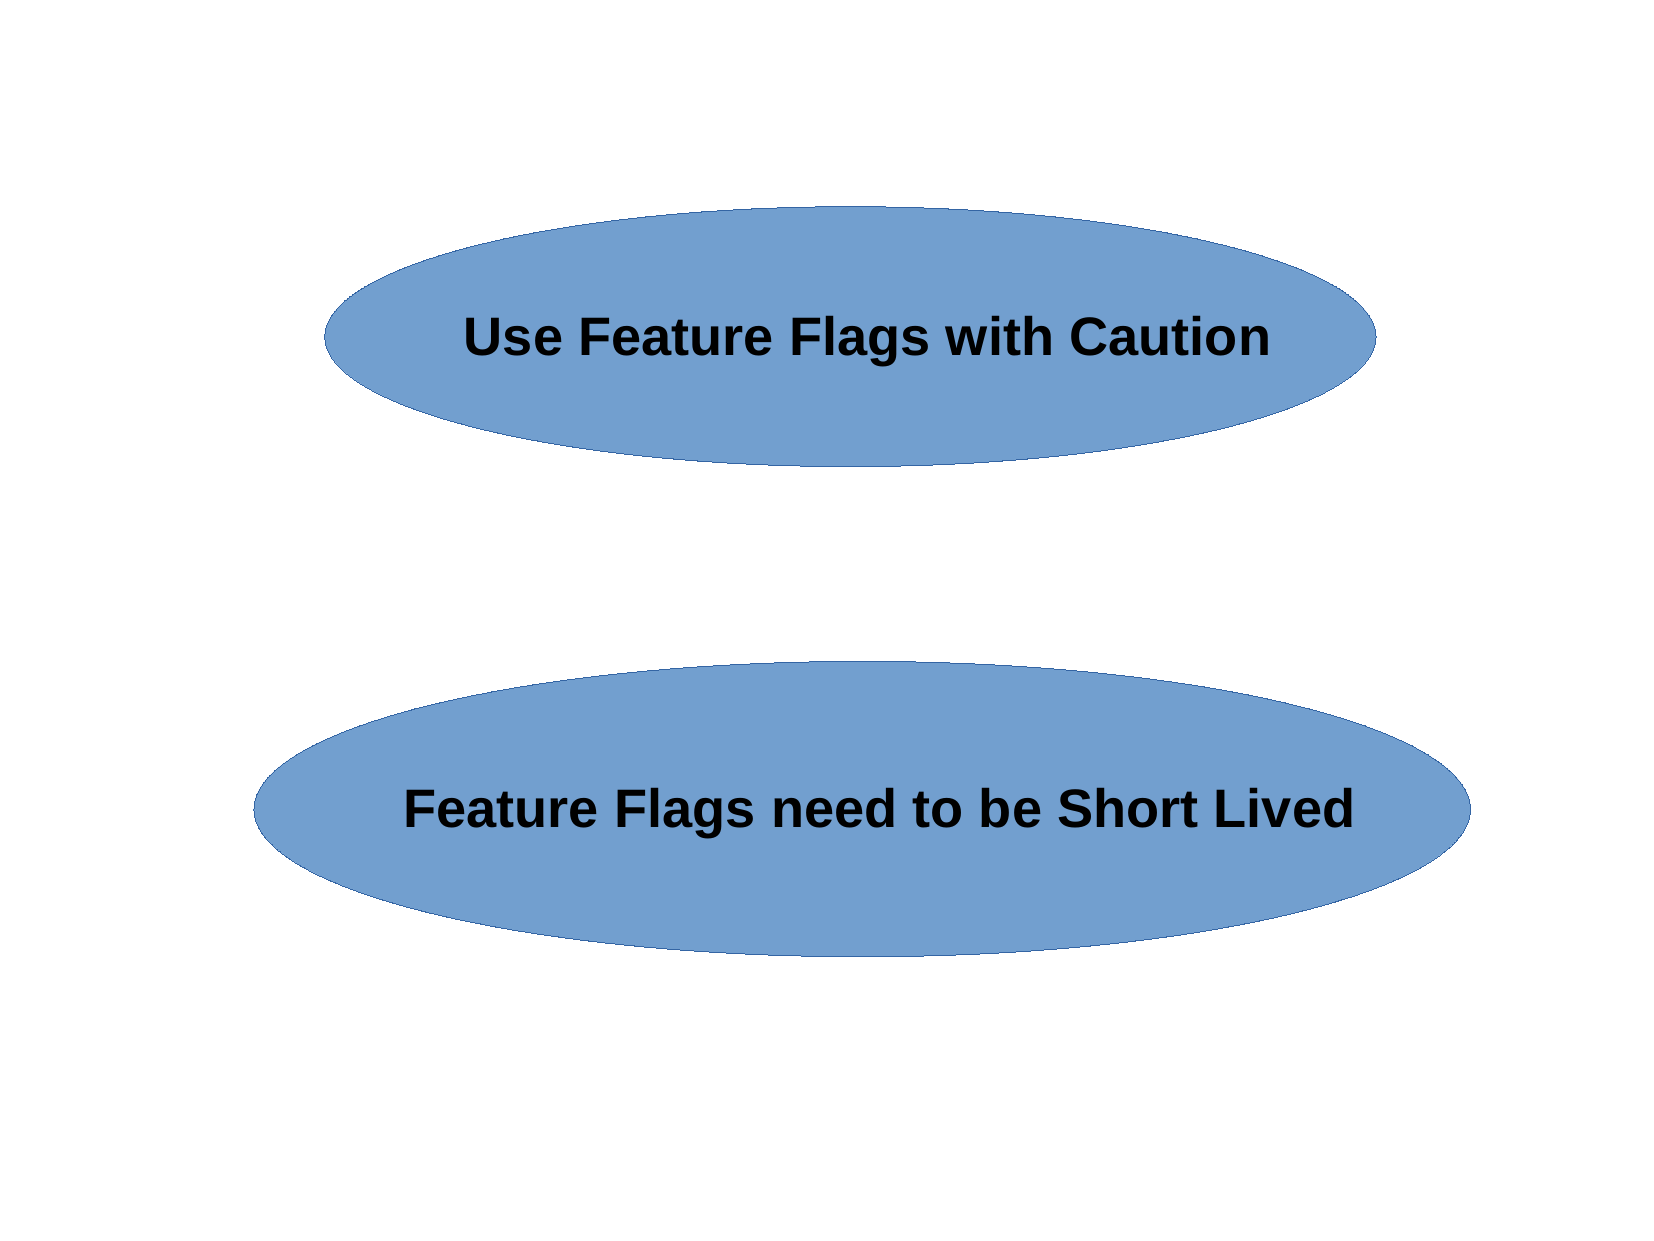

Use Feature Flags with Caution
Feature Flags need to be Short Lived